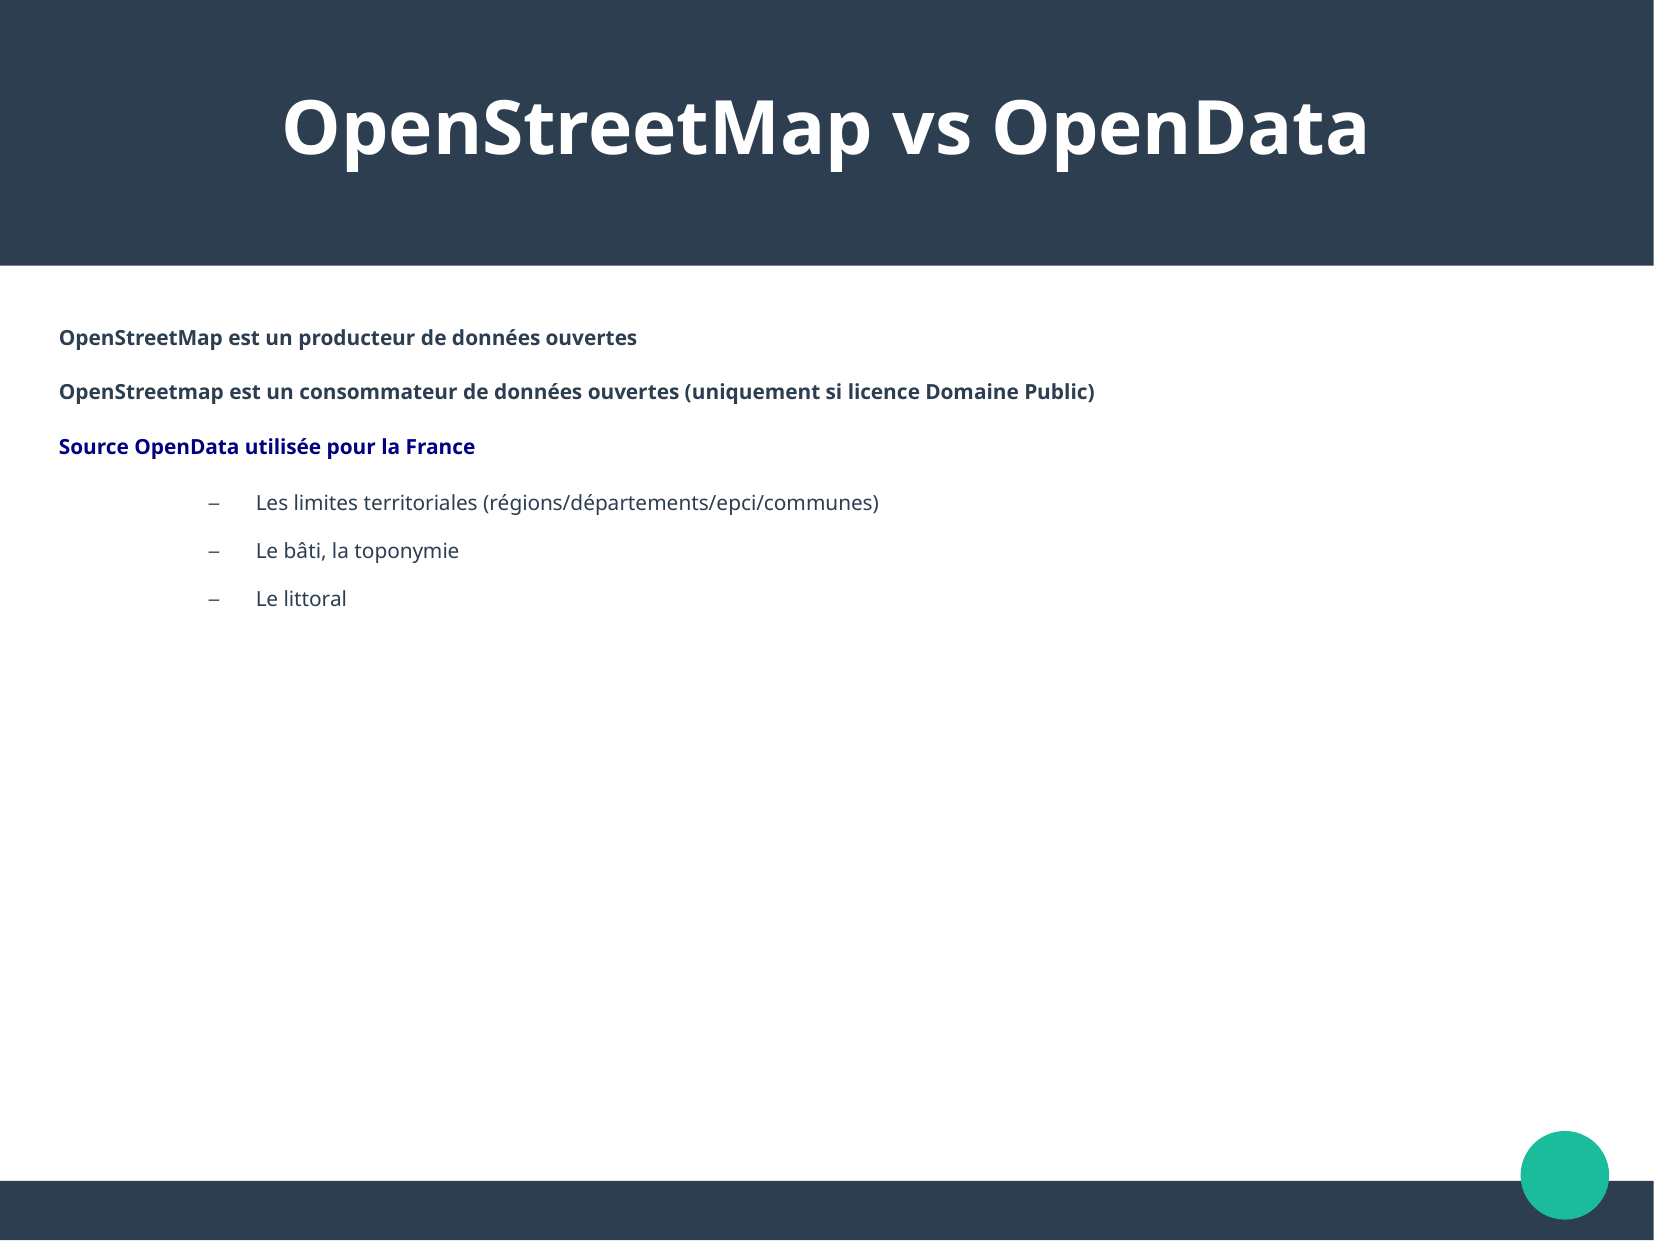

# OpenStreetMap vs OpenData
OpenStreetMap est un producteur de données ouvertes
OpenStreetmap est un consommateur de données ouvertes (uniquement si licence Domaine Public)
Source OpenData utilisée pour la France
Les limites territoriales (régions/départements/epci/communes)
Le bâti, la toponymie
Le littoral